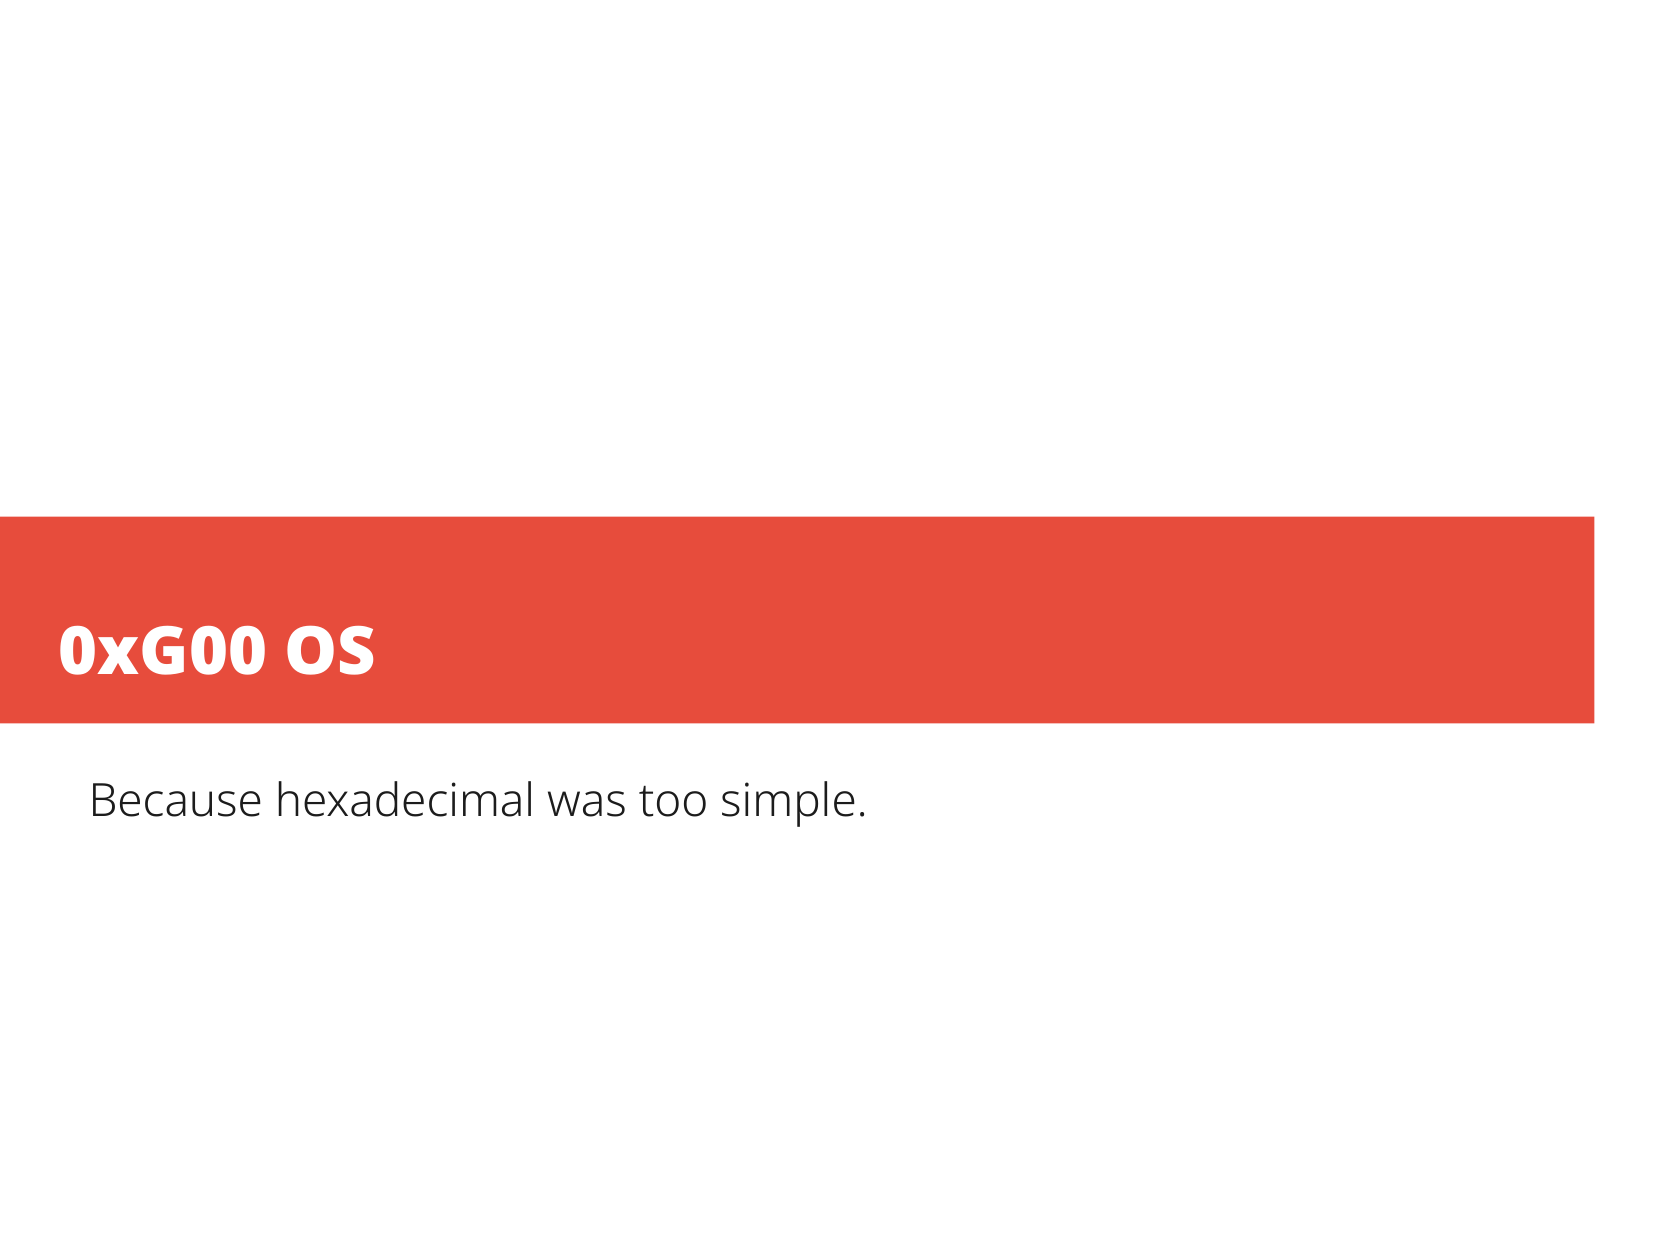

# 0xG00 OS
Because hexadecimal was too simple.